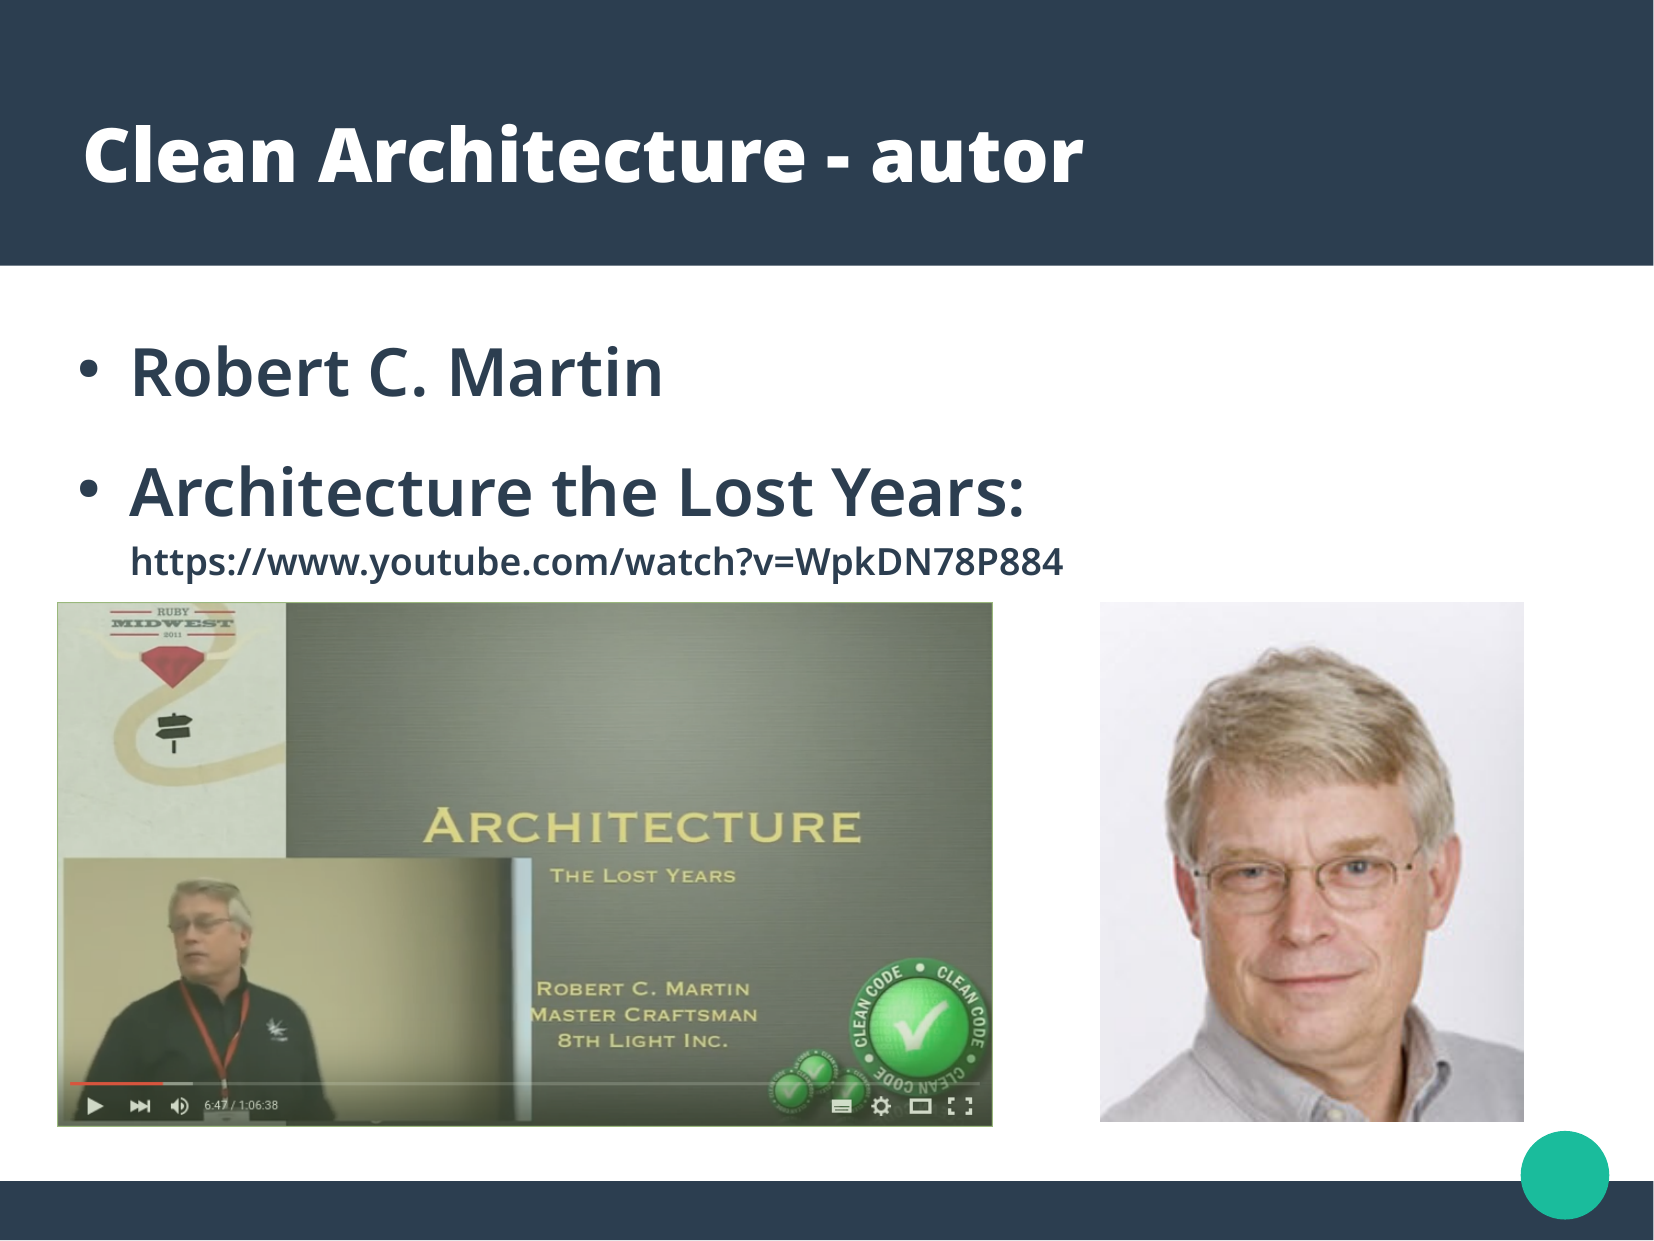

# Clean Architecture - autor
Robert C. Martin
Architecture the Lost Years:
https://www.youtube.com/watch?v=WpkDN78P884